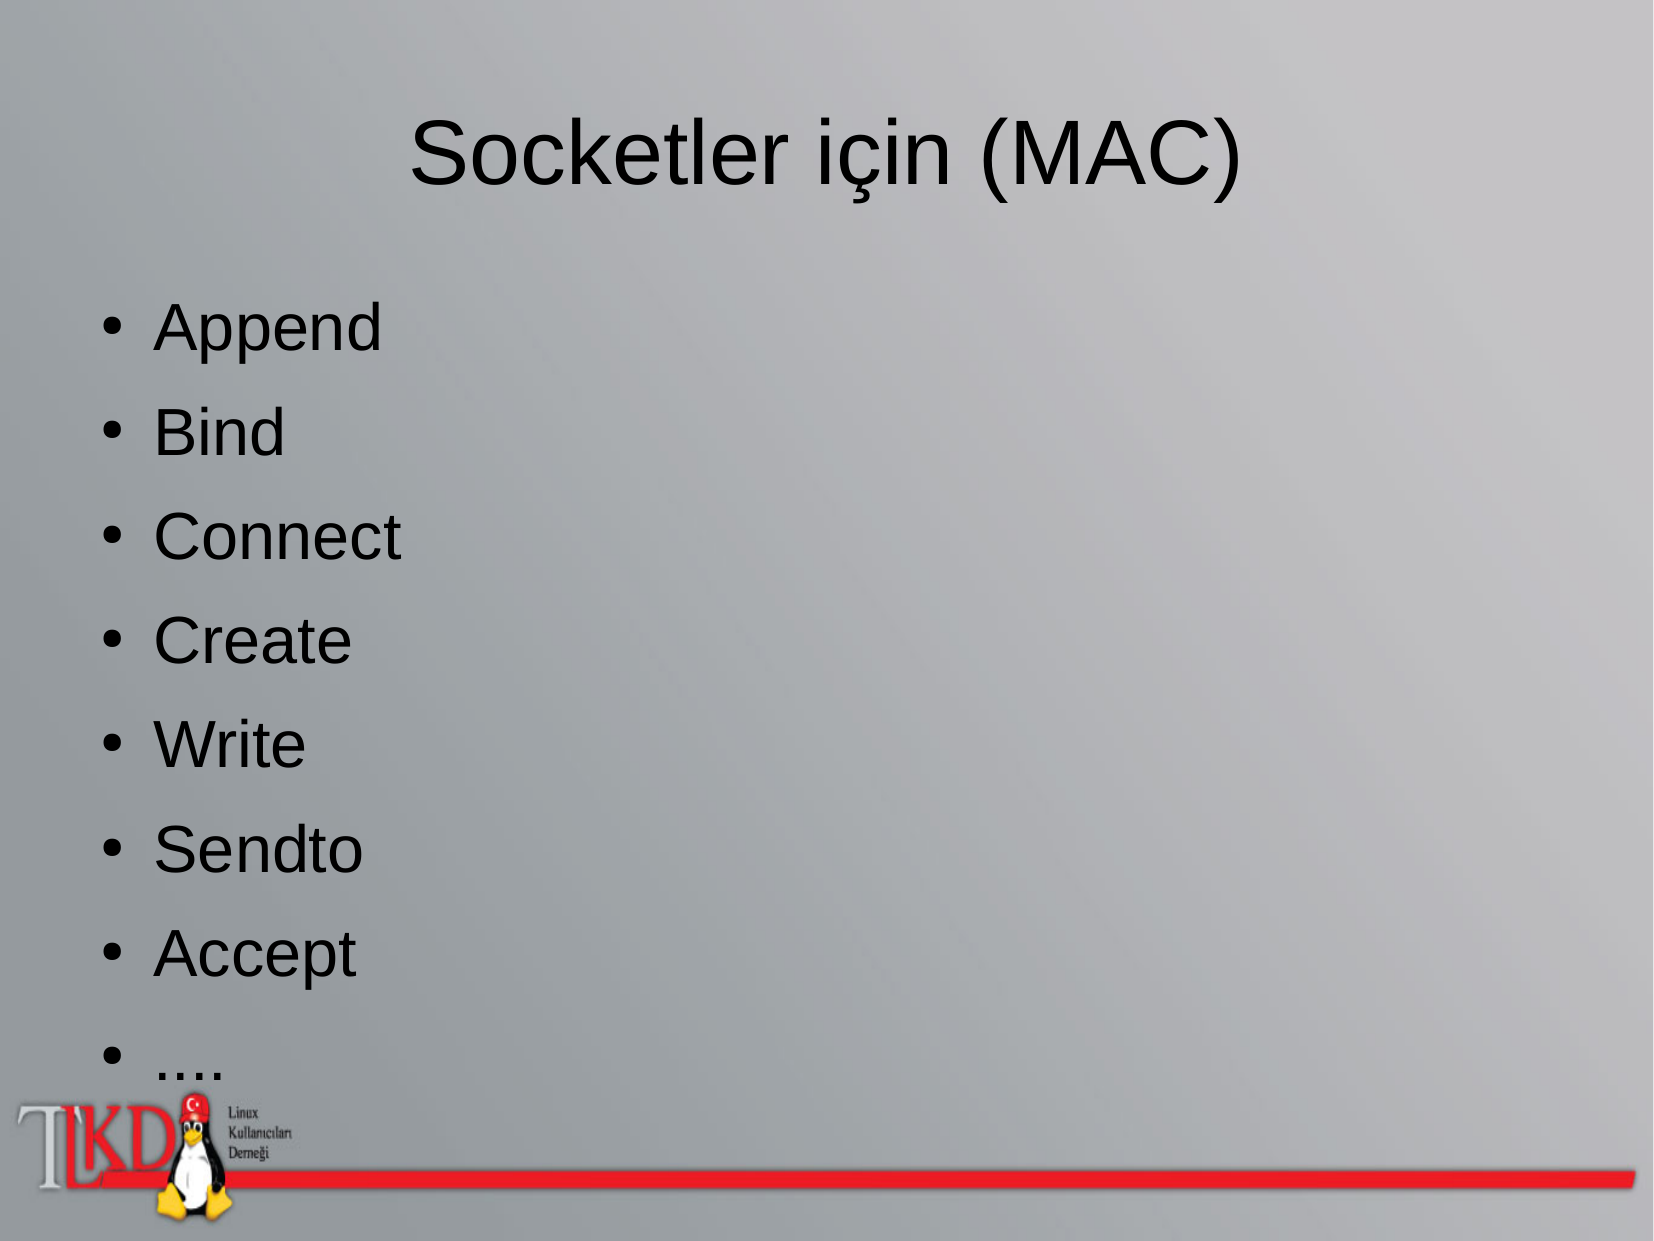

# Socketler için (MAC)
Append
Bind
Connect
Create
Write
Sendto
Accept
....